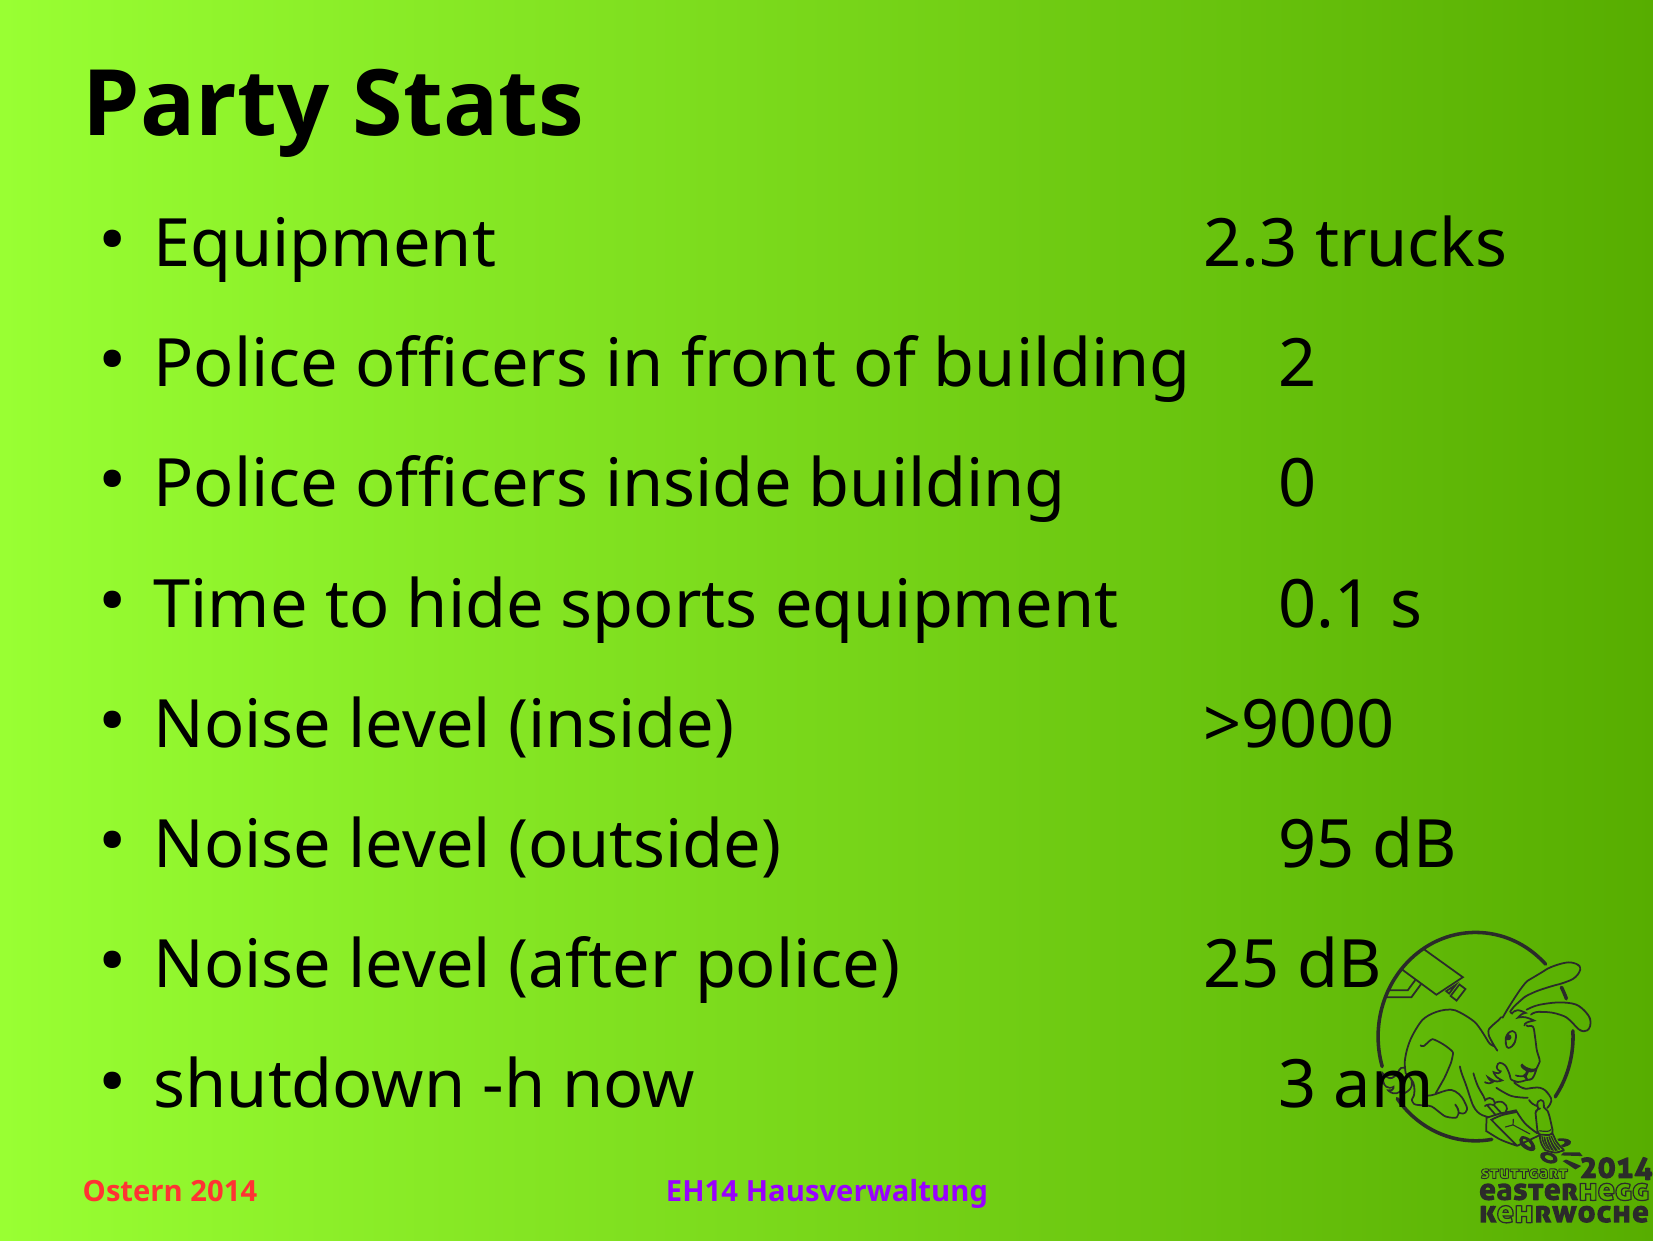

# Party Stats
Equipment										2.3 trucks
Police officers in front of building		2
Police officers inside building			0
Time to hide sports equipment			0.1 s
Noise level (inside)							>9000
Noise level (outside)							95 dB
Noise level (after police)					25 dB
shutdown -h now								3 am